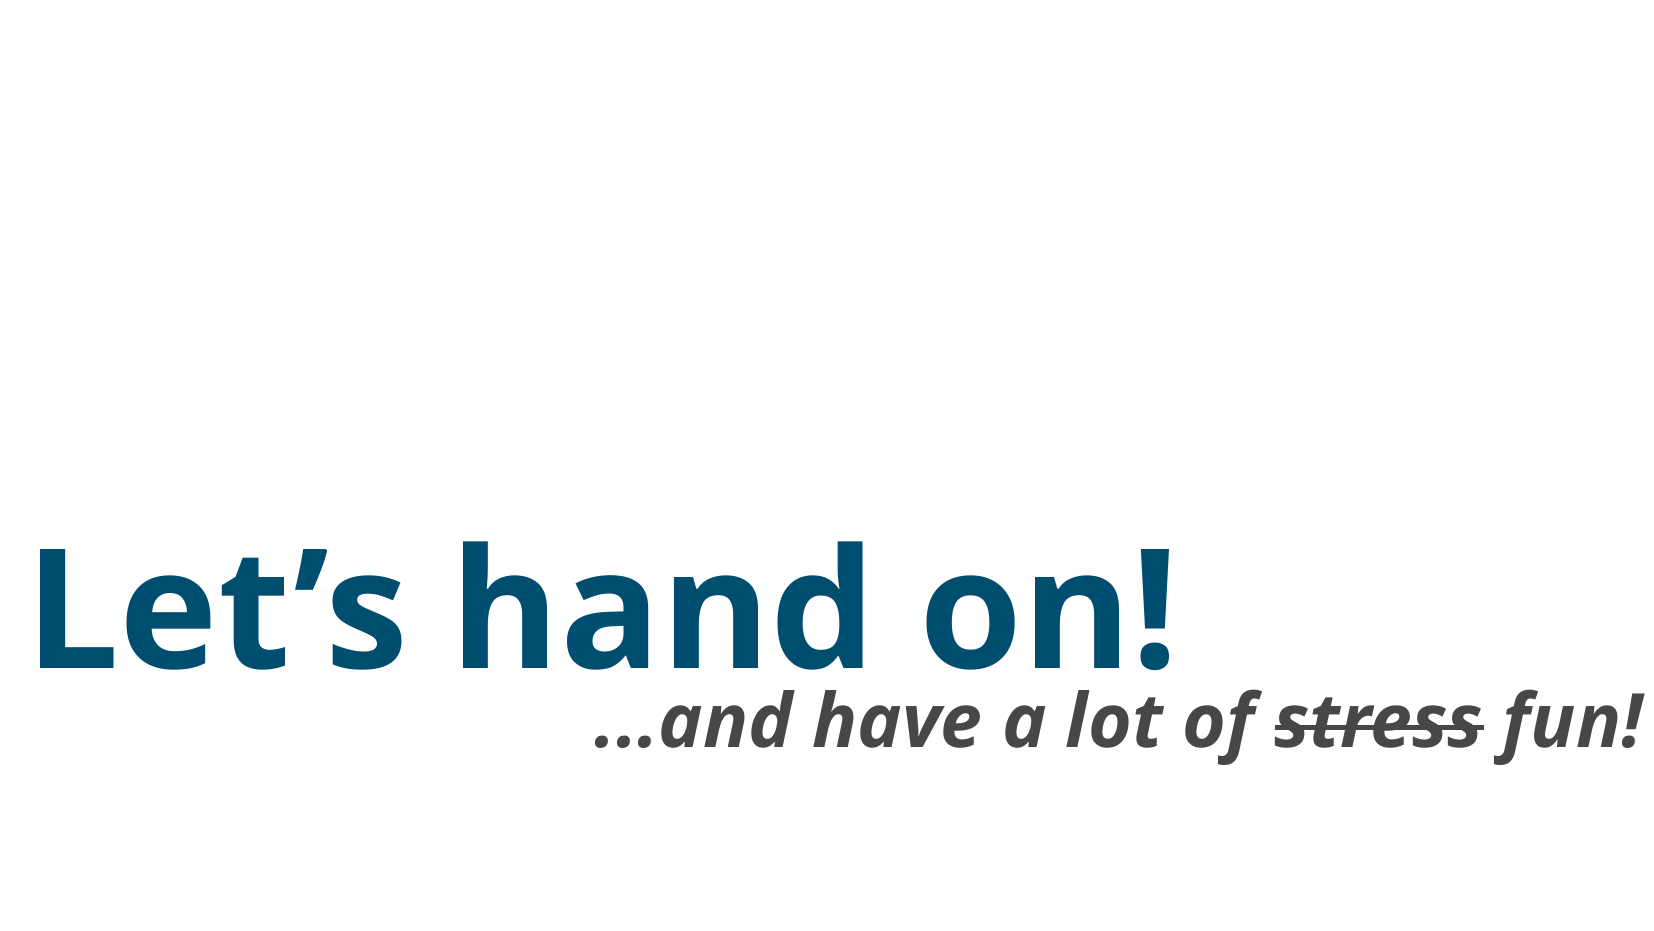

Let’s hand on!
...and have a lot of stress fun!